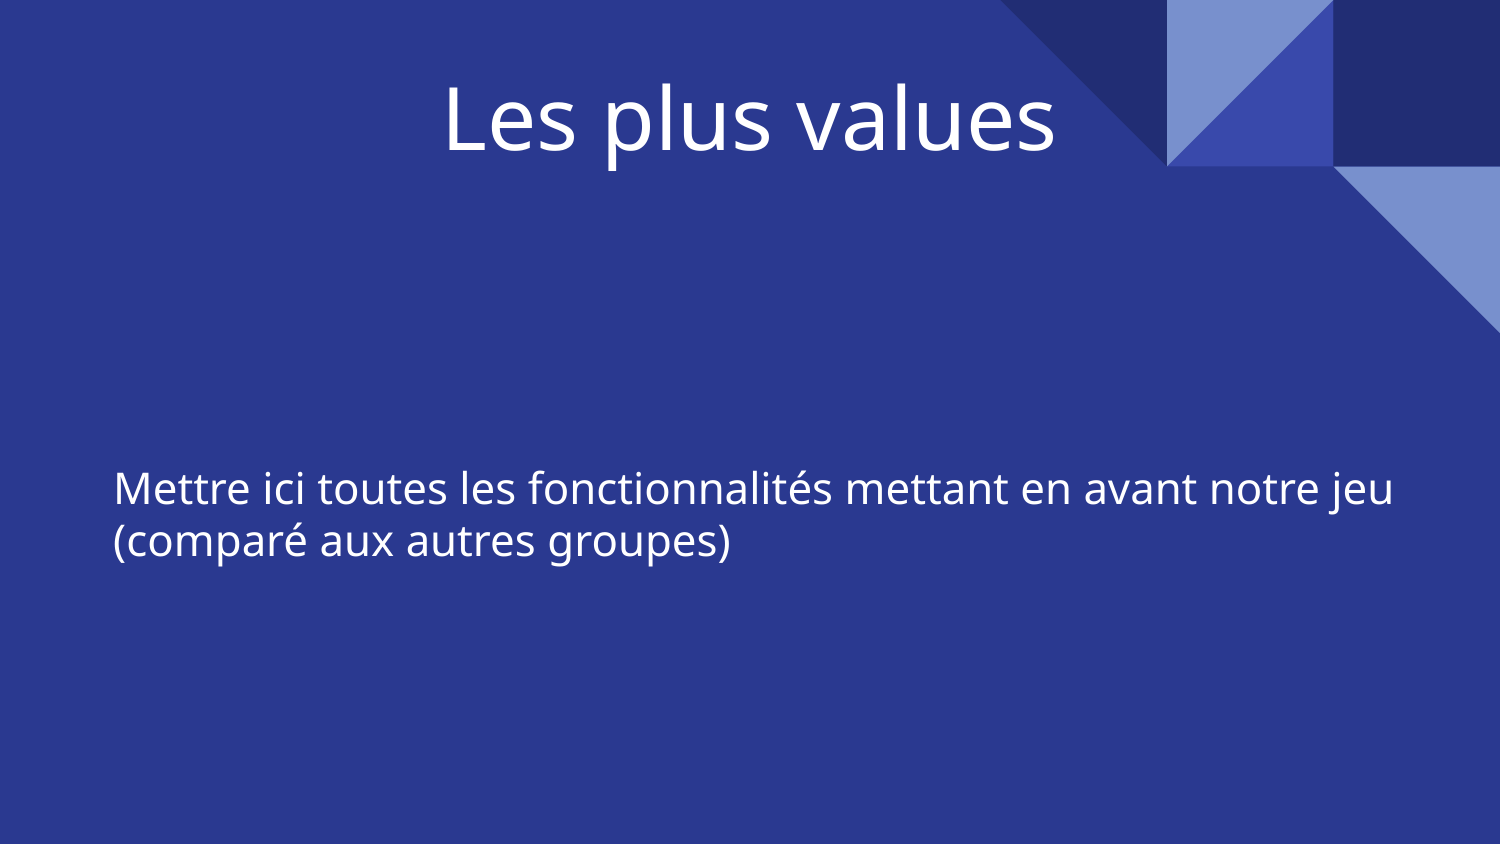

# Les plus values
Mettre ici toutes les fonctionnalités mettant en avant notre jeu (comparé aux autres groupes)